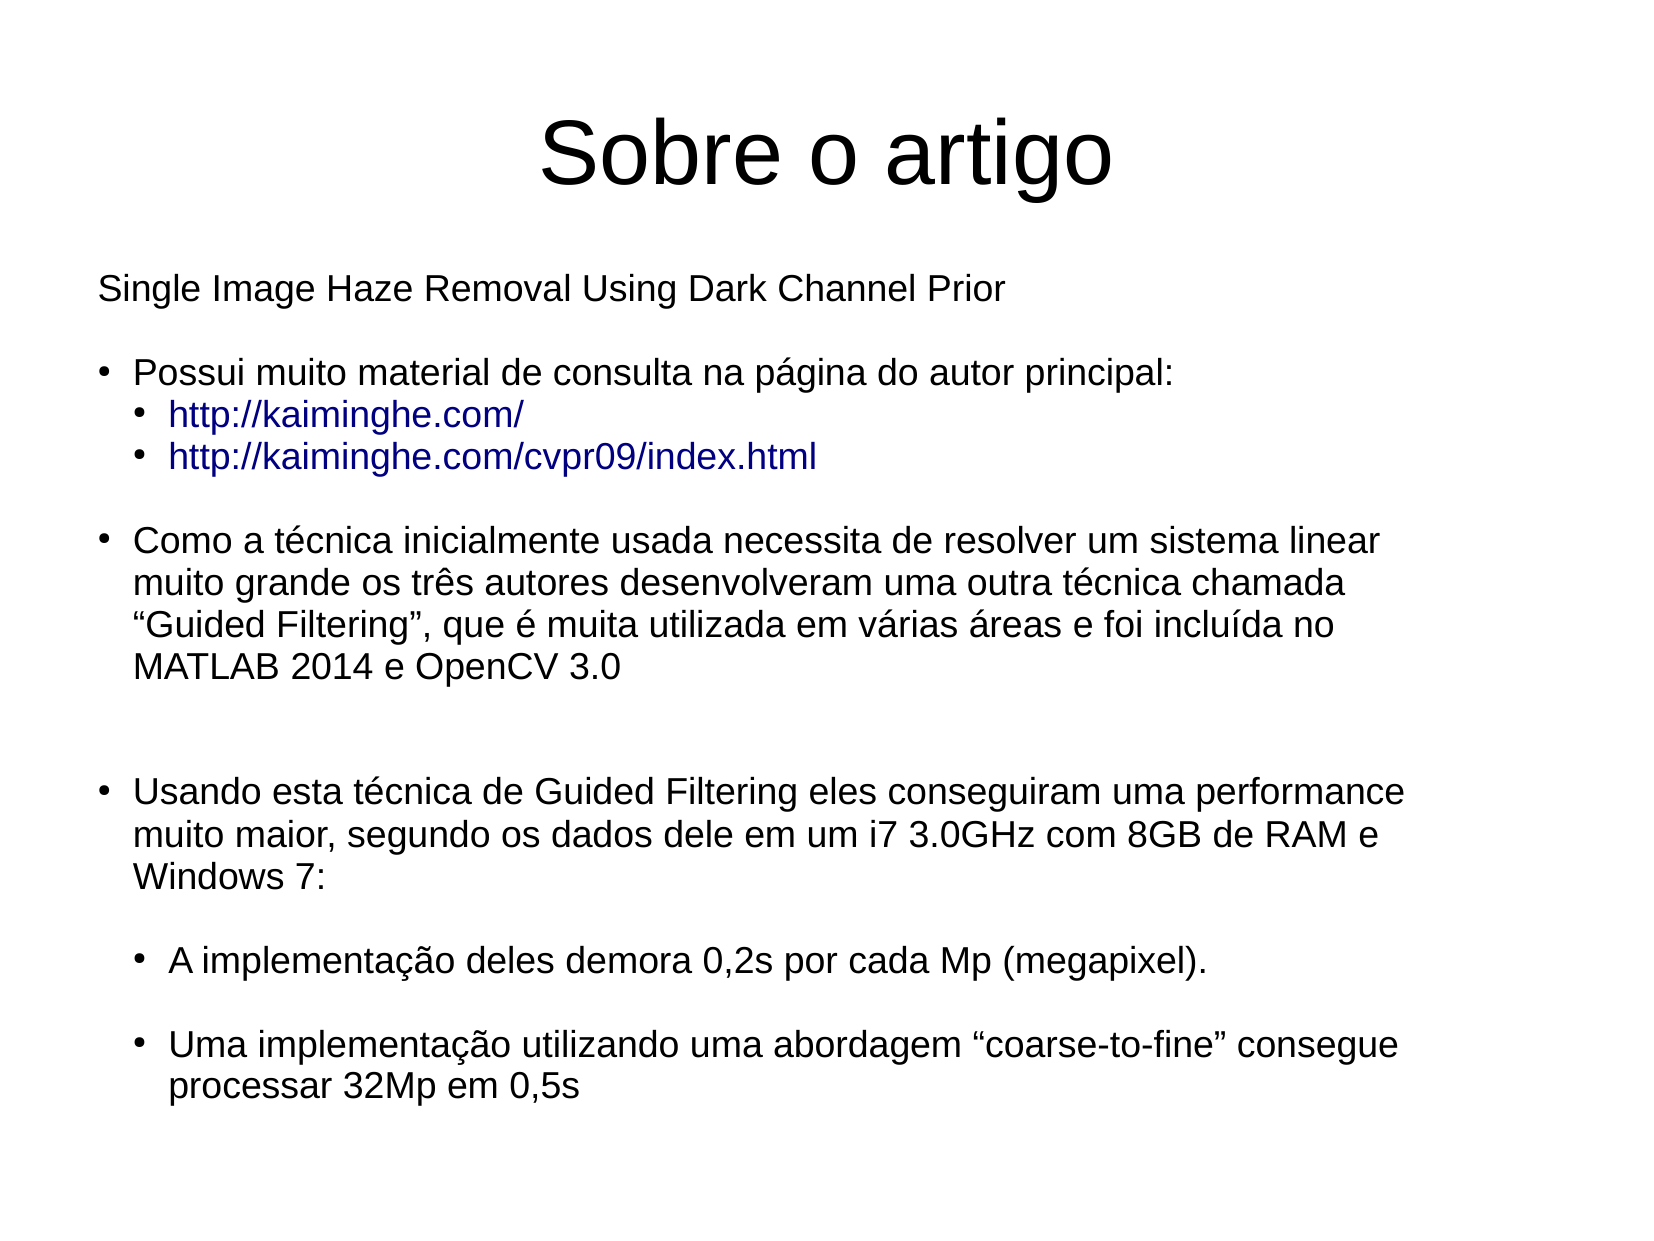

# Sobre o artigo
Single Image Haze Removal Using Dark Channel Prior
Possui muito material de consulta na página do autor principal:
http://kaiminghe.com/
http://kaiminghe.com/cvpr09/index.html
Como a técnica inicialmente usada necessita de resolver um sistema linear muito grande os três autores desenvolveram uma outra técnica chamada “Guided Filtering”, que é muita utilizada em várias áreas e foi incluída no MATLAB 2014 e OpenCV 3.0
Usando esta técnica de Guided Filtering eles conseguiram uma performance muito maior, segundo os dados dele em um i7 3.0GHz com 8GB de RAM e Windows 7:
A implementação deles demora 0,2s por cada Mp (megapixel).
Uma implementação utilizando uma abordagem “coarse-to-fine” consegue processar 32Mp em 0,5s